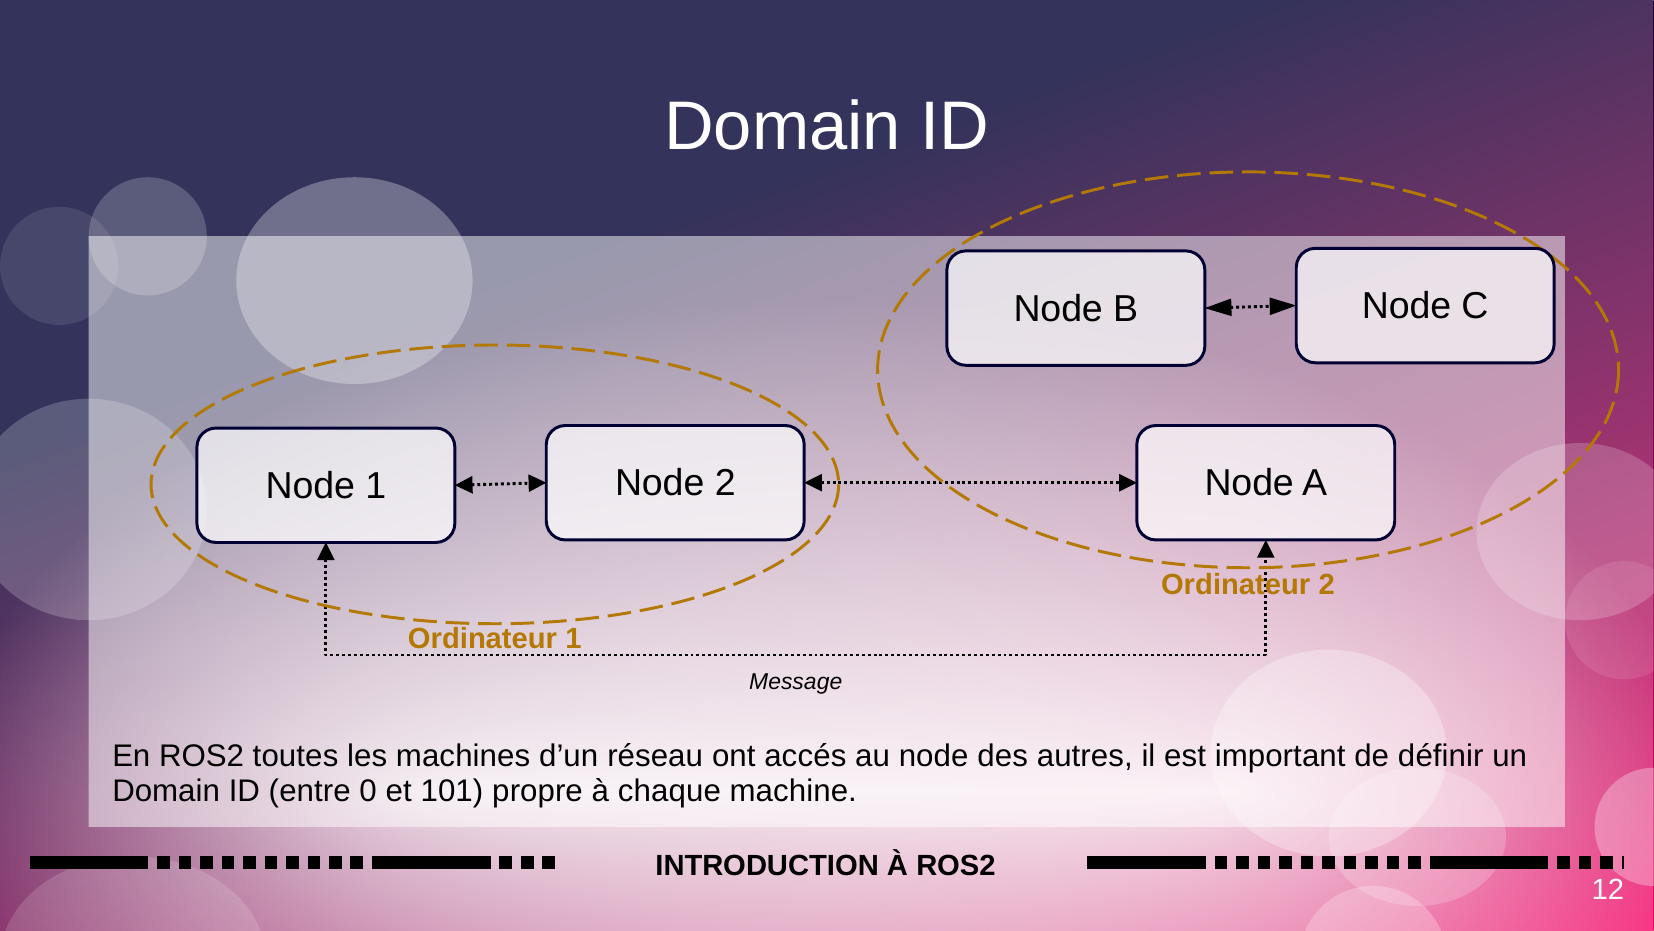

# Domain ID
Ordinateur 2
En ROS2 toutes les machines d’un réseau ont accés au node des autres, il est important de définir un Domain ID (entre 0 et 101) propre à chaque machine.
Node C
Node B
Ordinateur 1
Node 2
Node A
Node 1